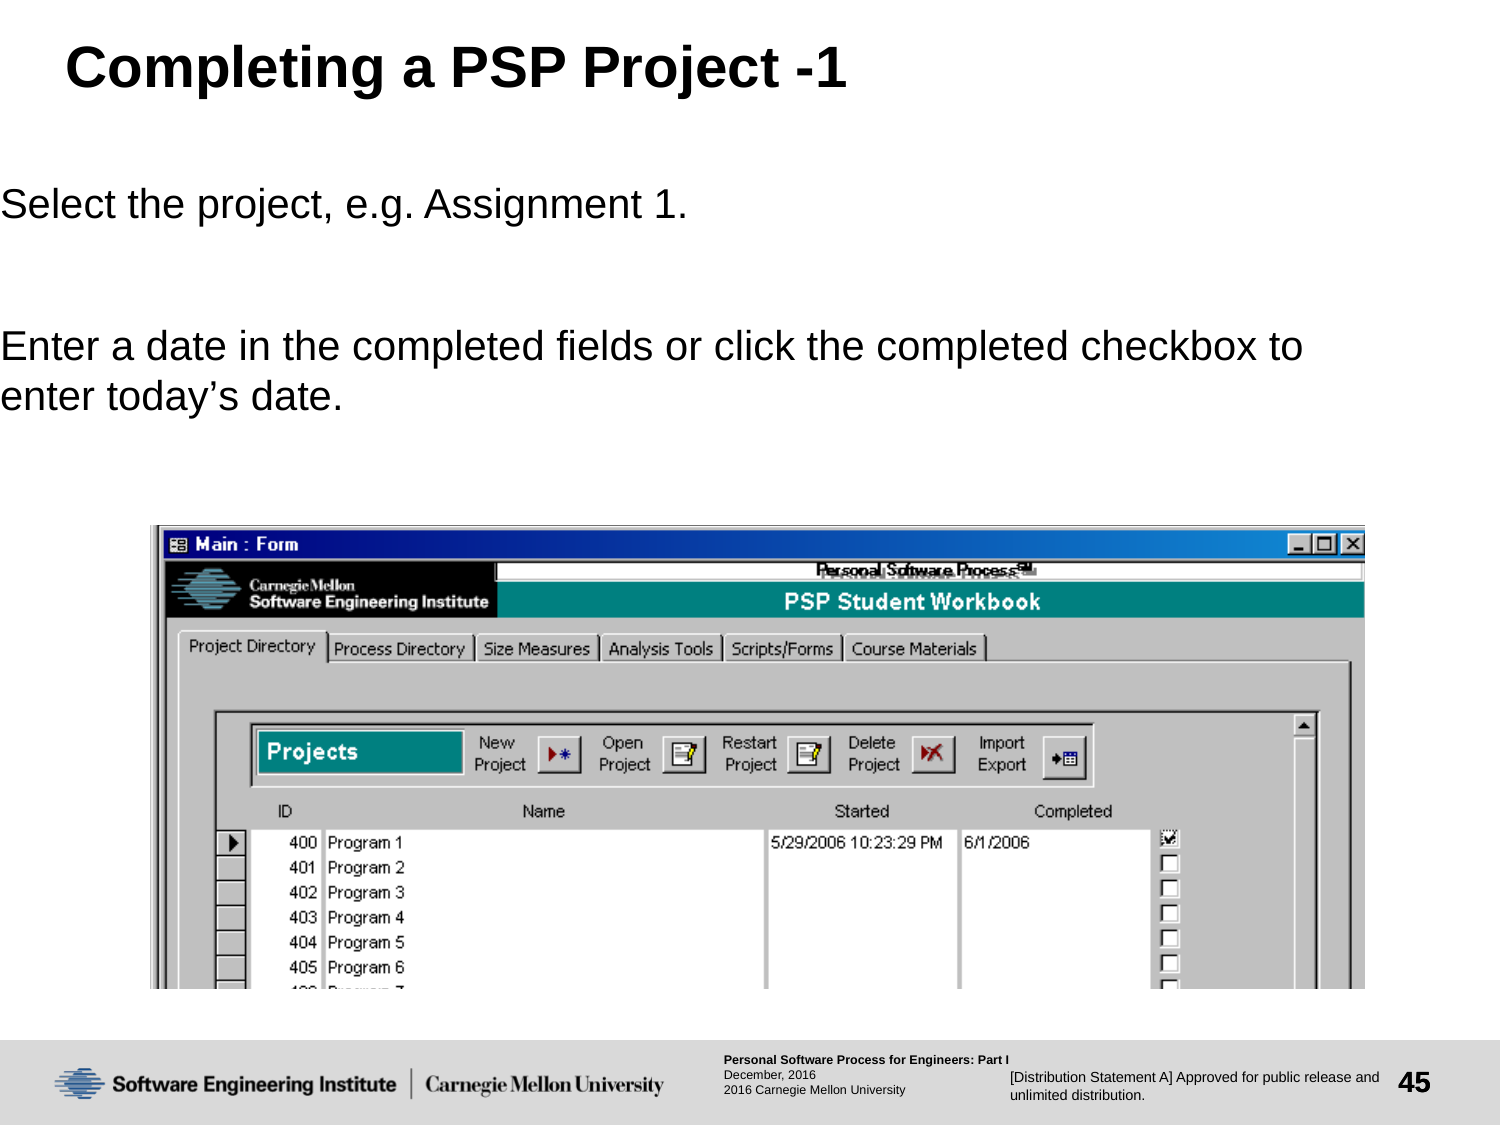

# Completing a PSP Project -1
Select the project, e.g. Assignment 1.
Enter a date in the completed fields or click the completed checkbox to enter today’s date.